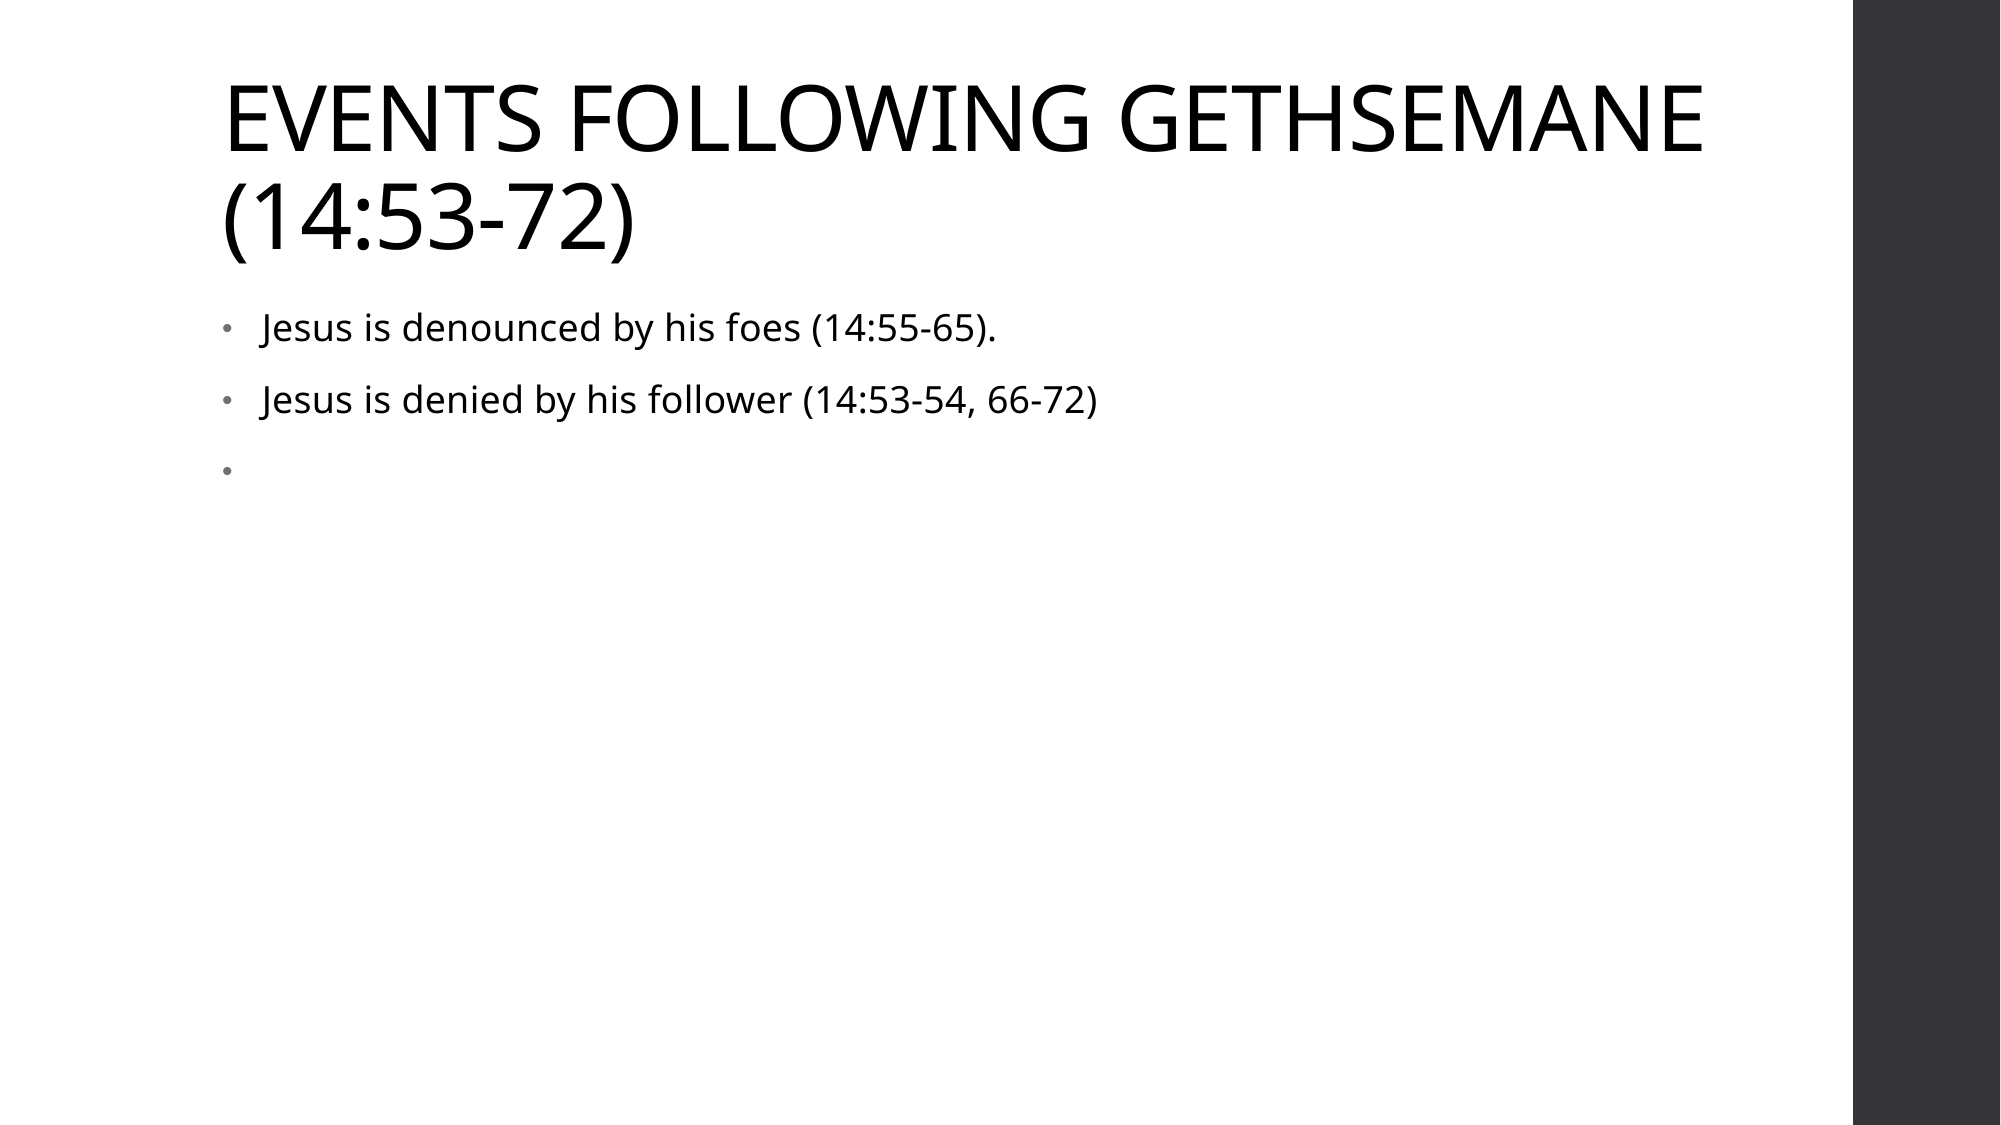

# EVENTS FOLLOWING GETHSEMANE (14:53-72)
 Jesus is denounced by his foes (14:55-65).
 Jesus is denied by his follower (14:53-54, 66-72)